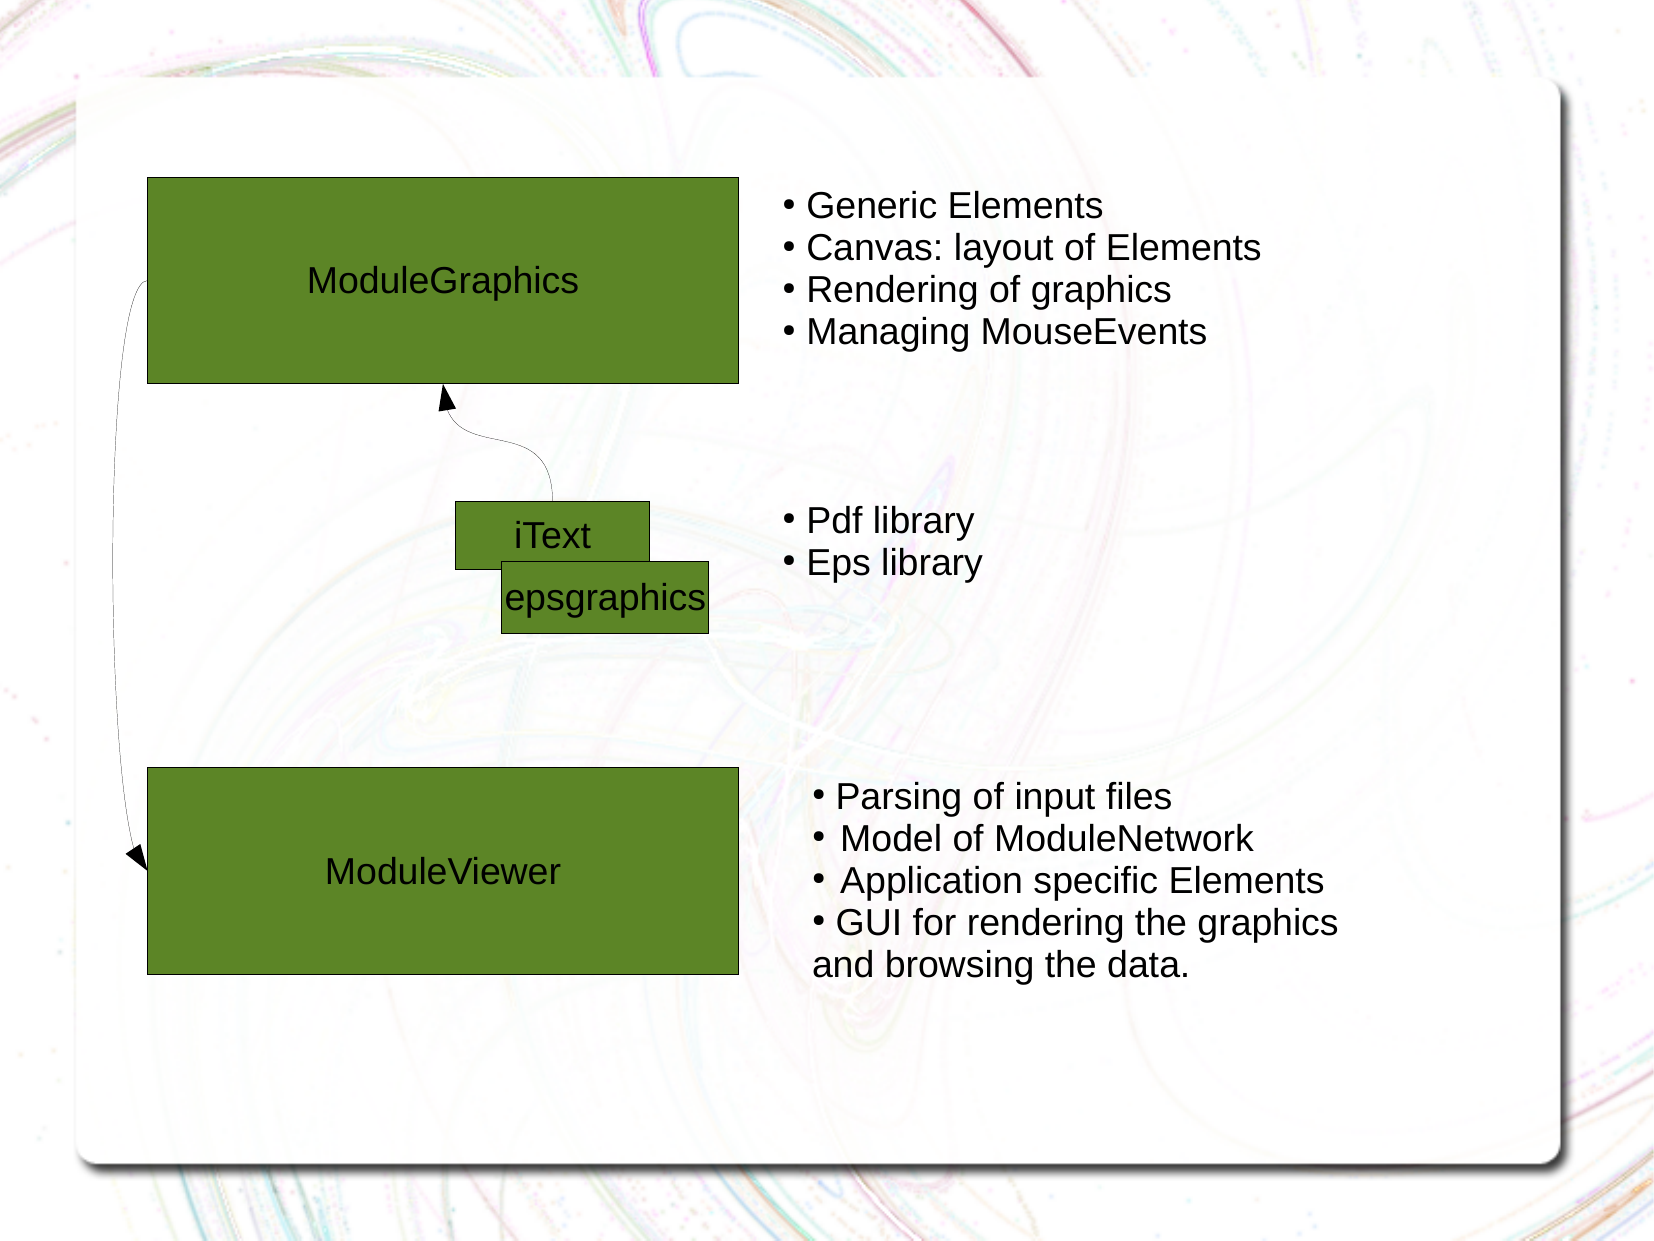

ModuleGraphics
 Generic Elements
 Canvas: layout of Elements
 Rendering of graphics
 Managing MouseEvents
 Pdf library
 Eps library
iText
epsgraphics
ModuleViewer
 Parsing of input files
 Model of ModuleNetwork
 Application specific Elements
 GUI for rendering the graphics and browsing the data.